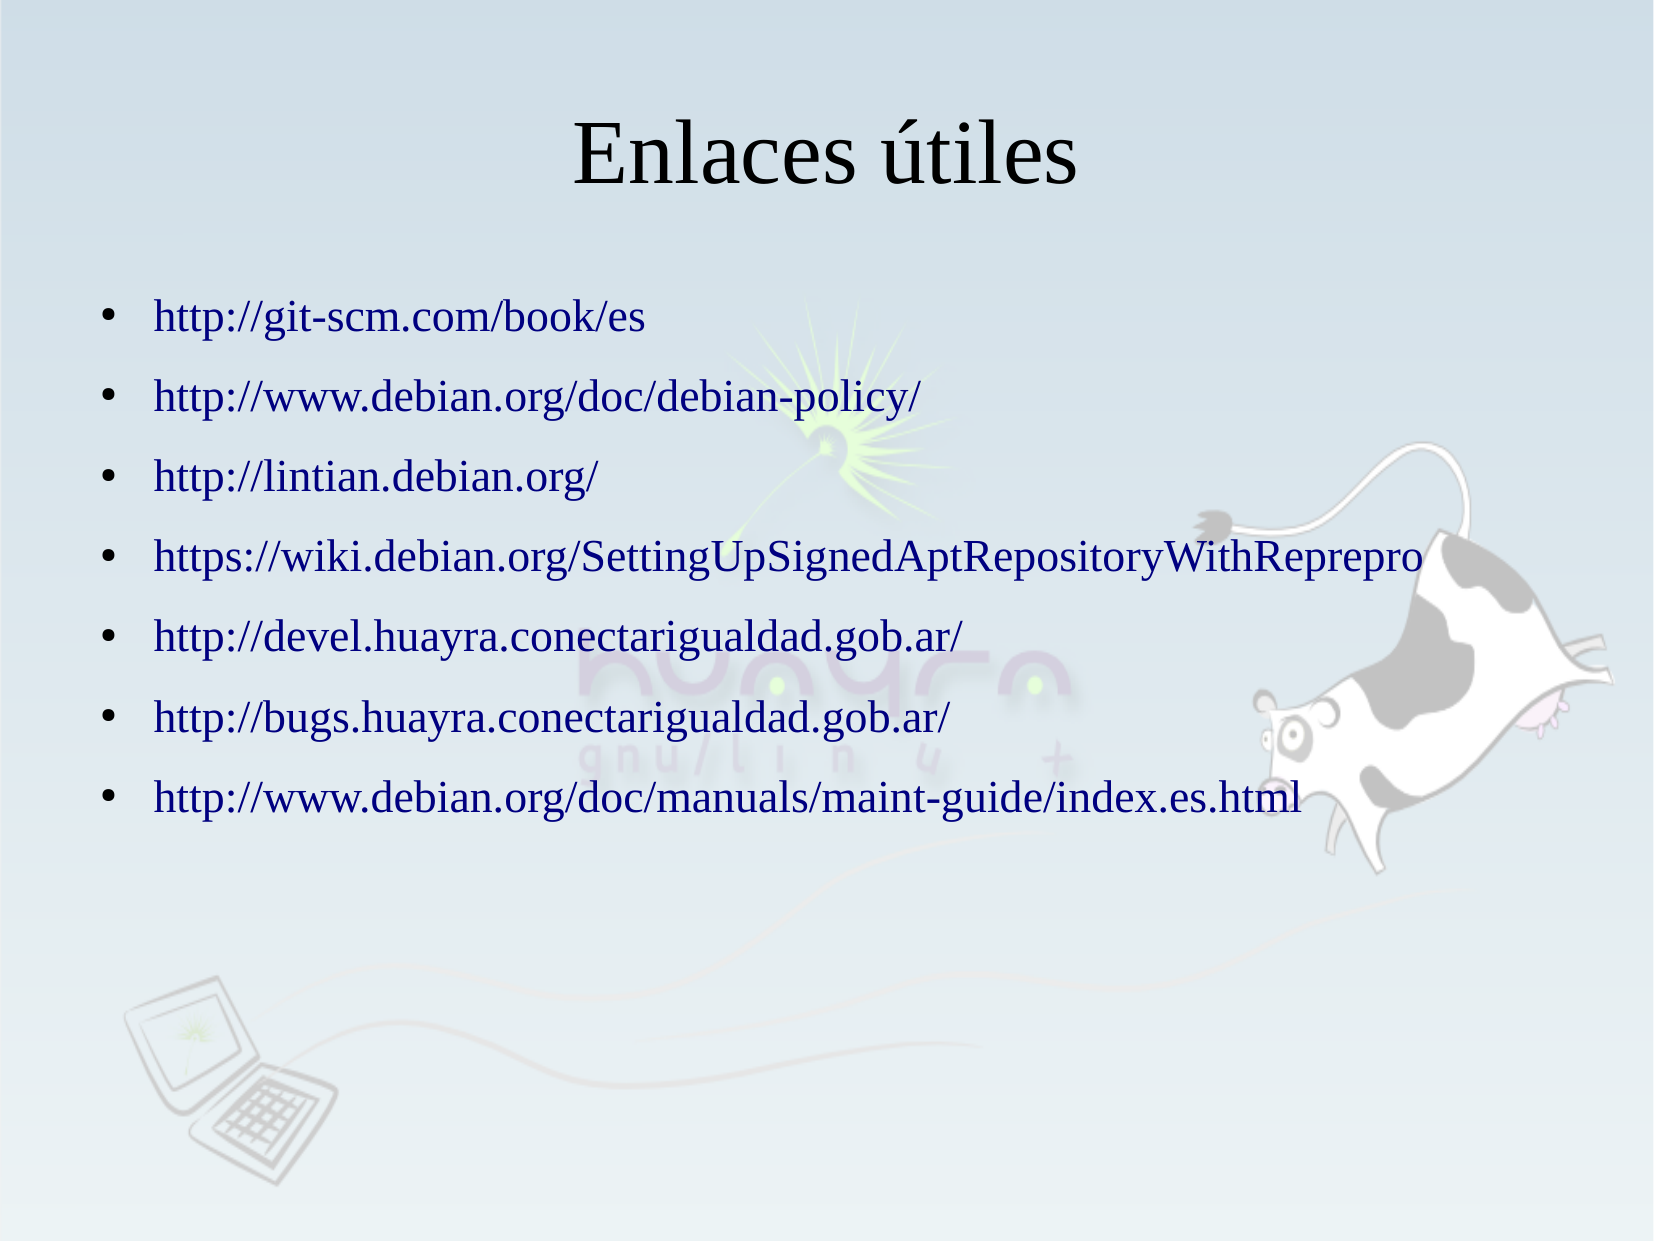

# Enlaces útiles
http://git-scm.com/book/es
http://www.debian.org/doc/debian-policy/
http://lintian.debian.org/
https://wiki.debian.org/SettingUpSignedAptRepositoryWithReprepro
http://devel.huayra.conectarigualdad.gob.ar/
http://bugs.huayra.conectarigualdad.gob.ar/
http://www.debian.org/doc/manuals/maint-guide/index.es.html